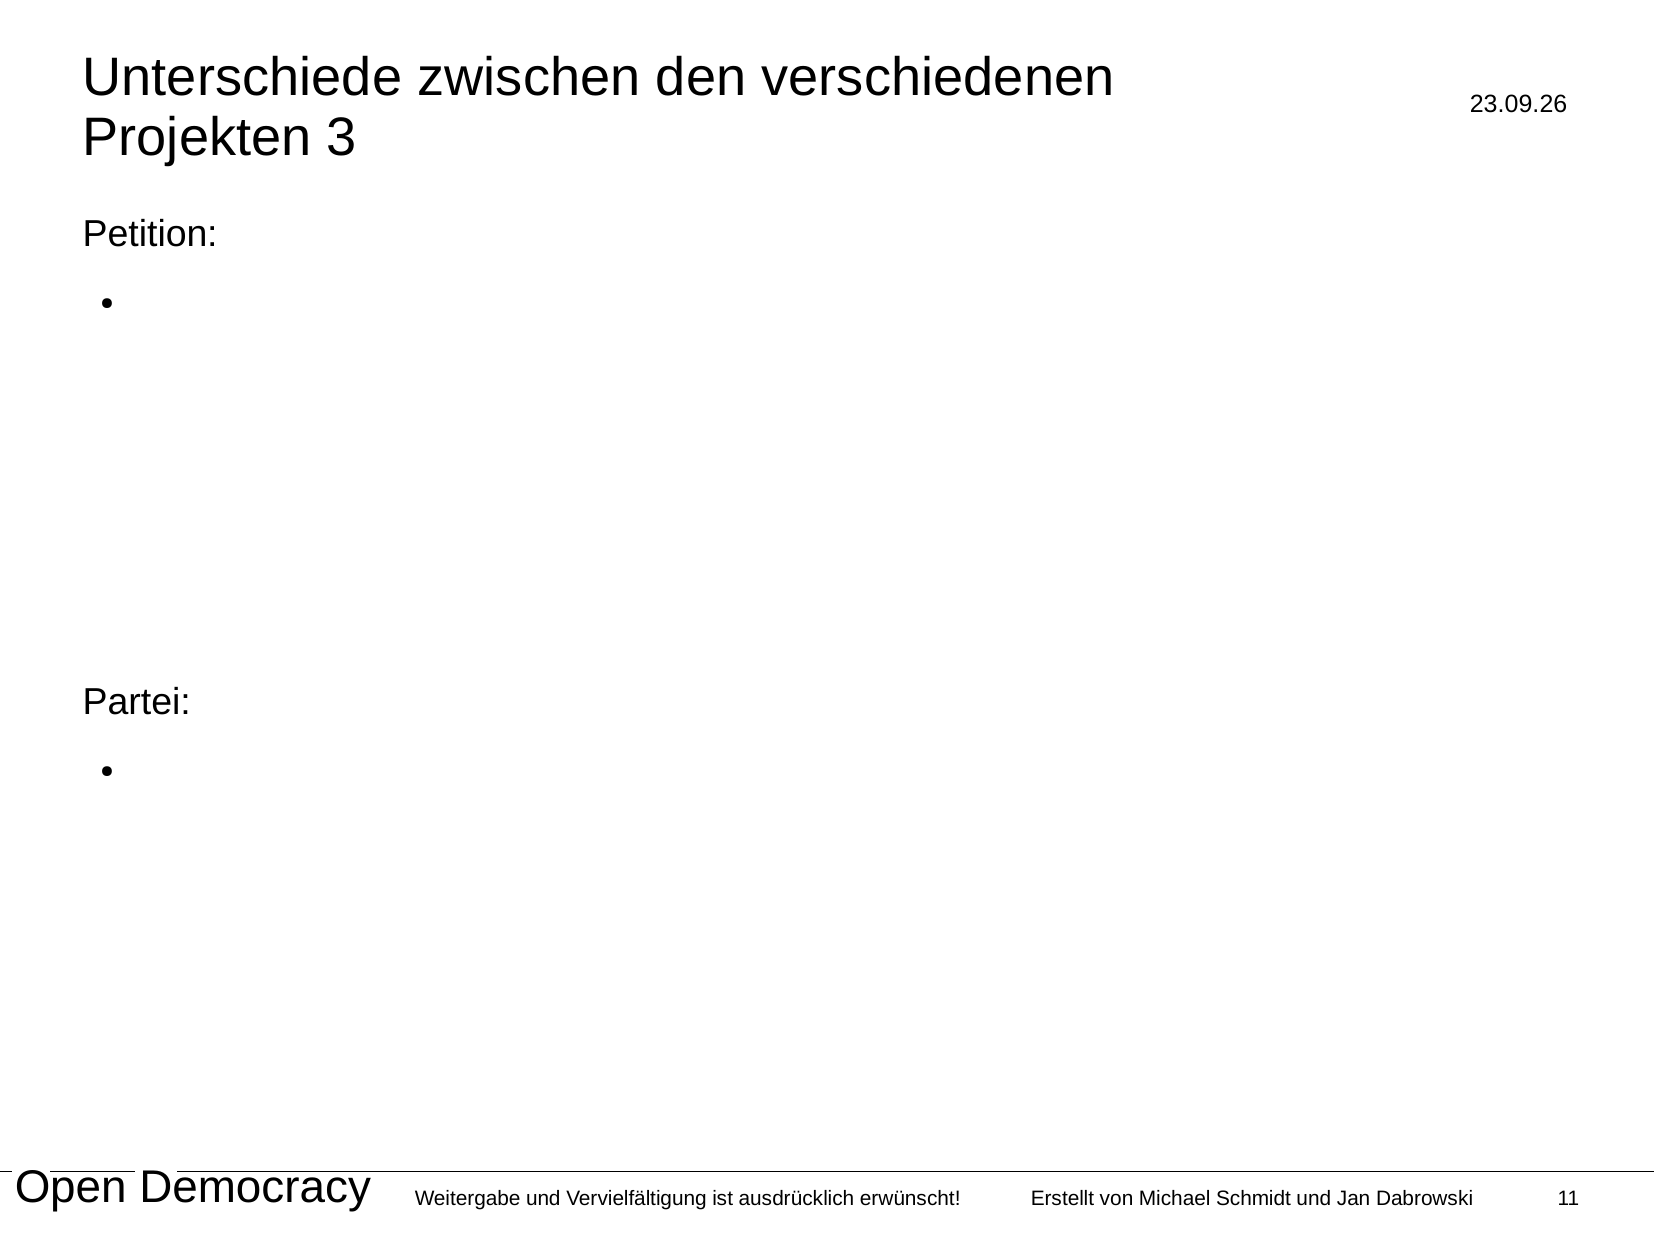

# Unterschiede zwischen den verschiedenen Projekten 3
Petition:
Partei: